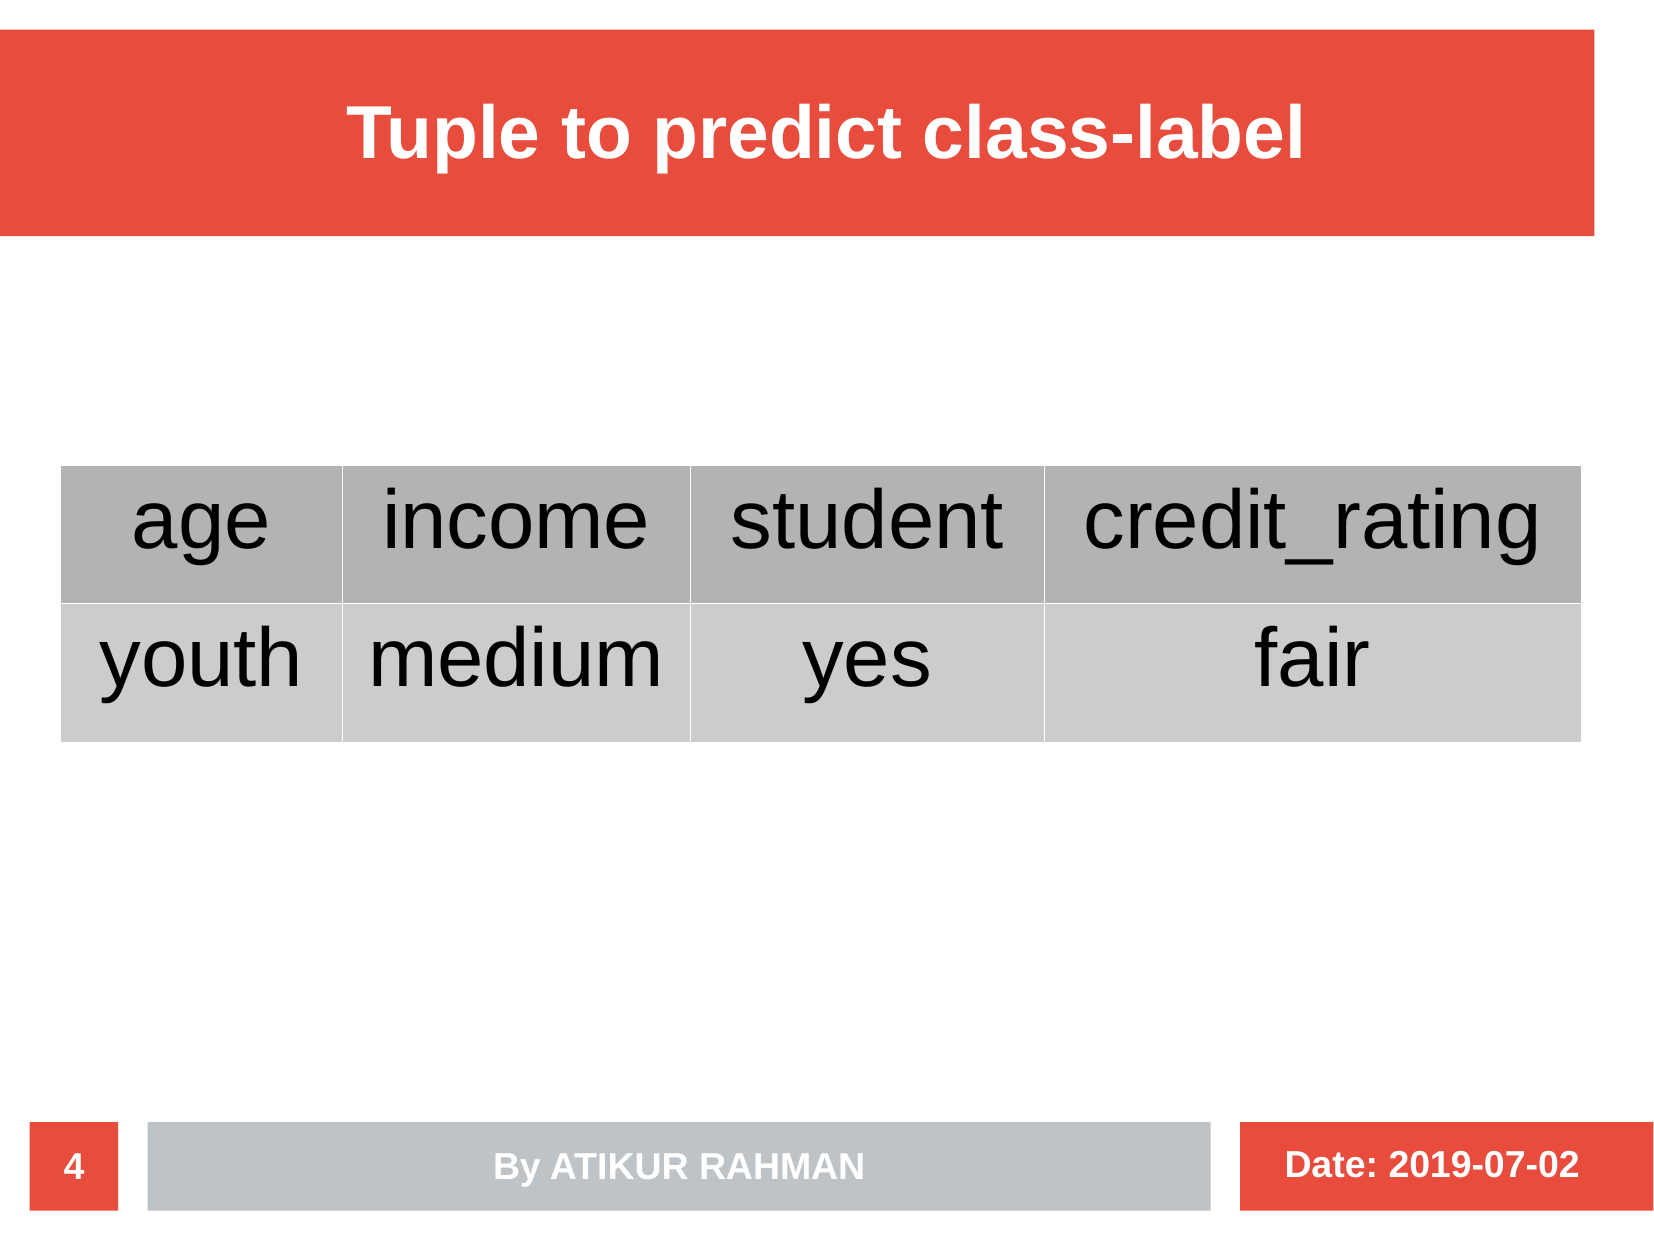

# Tuple to predict class-label
| age | income | student | credit\_rating |
| --- | --- | --- | --- |
| youth | medium | yes | fair |
4
By ATIKUR RAHMAN
Date: 2019-07-02